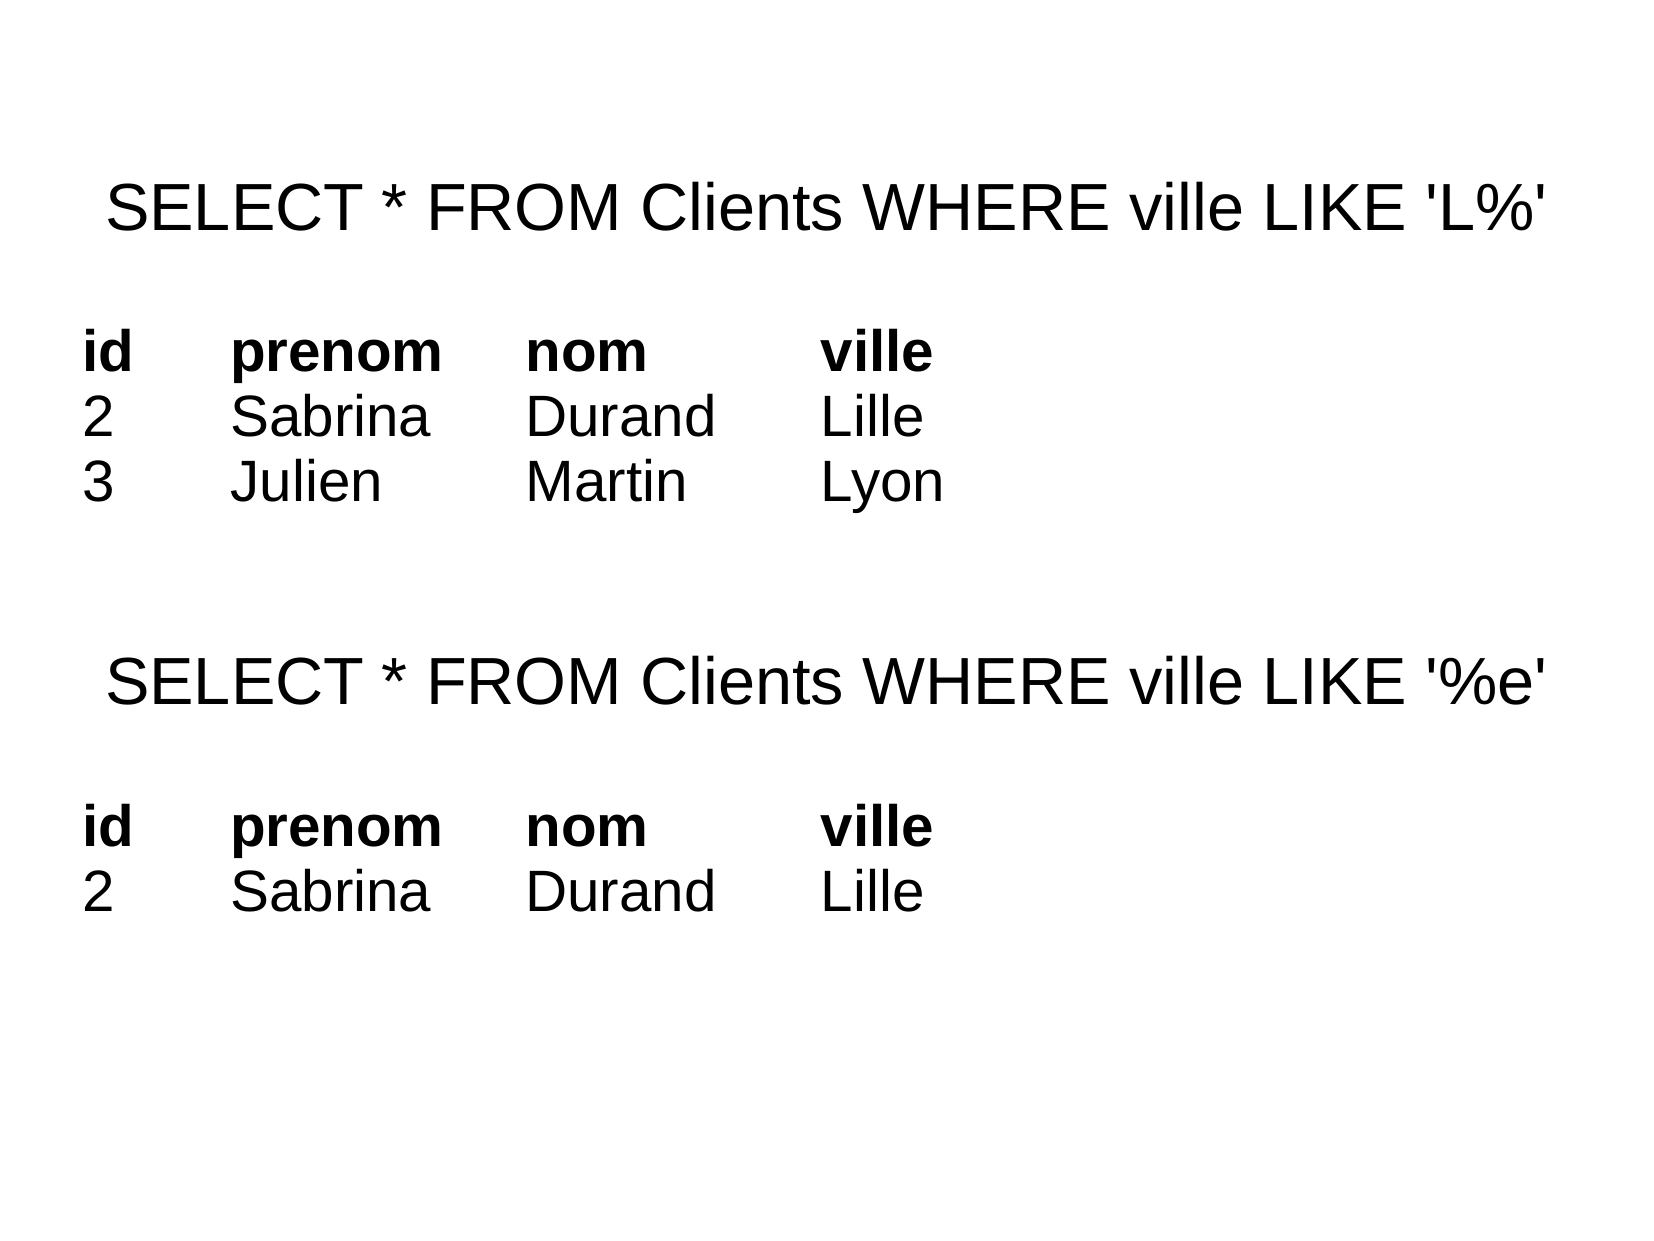

# SELECT * FROM Clients WHERE ville LIKE 'L%'
id		prenom		nom			ville
2		Sabrina		Durand		Lille
3		Julien		Martin		Lyon
SELECT * FROM Clients WHERE ville LIKE '%e'
id		prenom		nom			ville
2		Sabrina		Durand		Lille